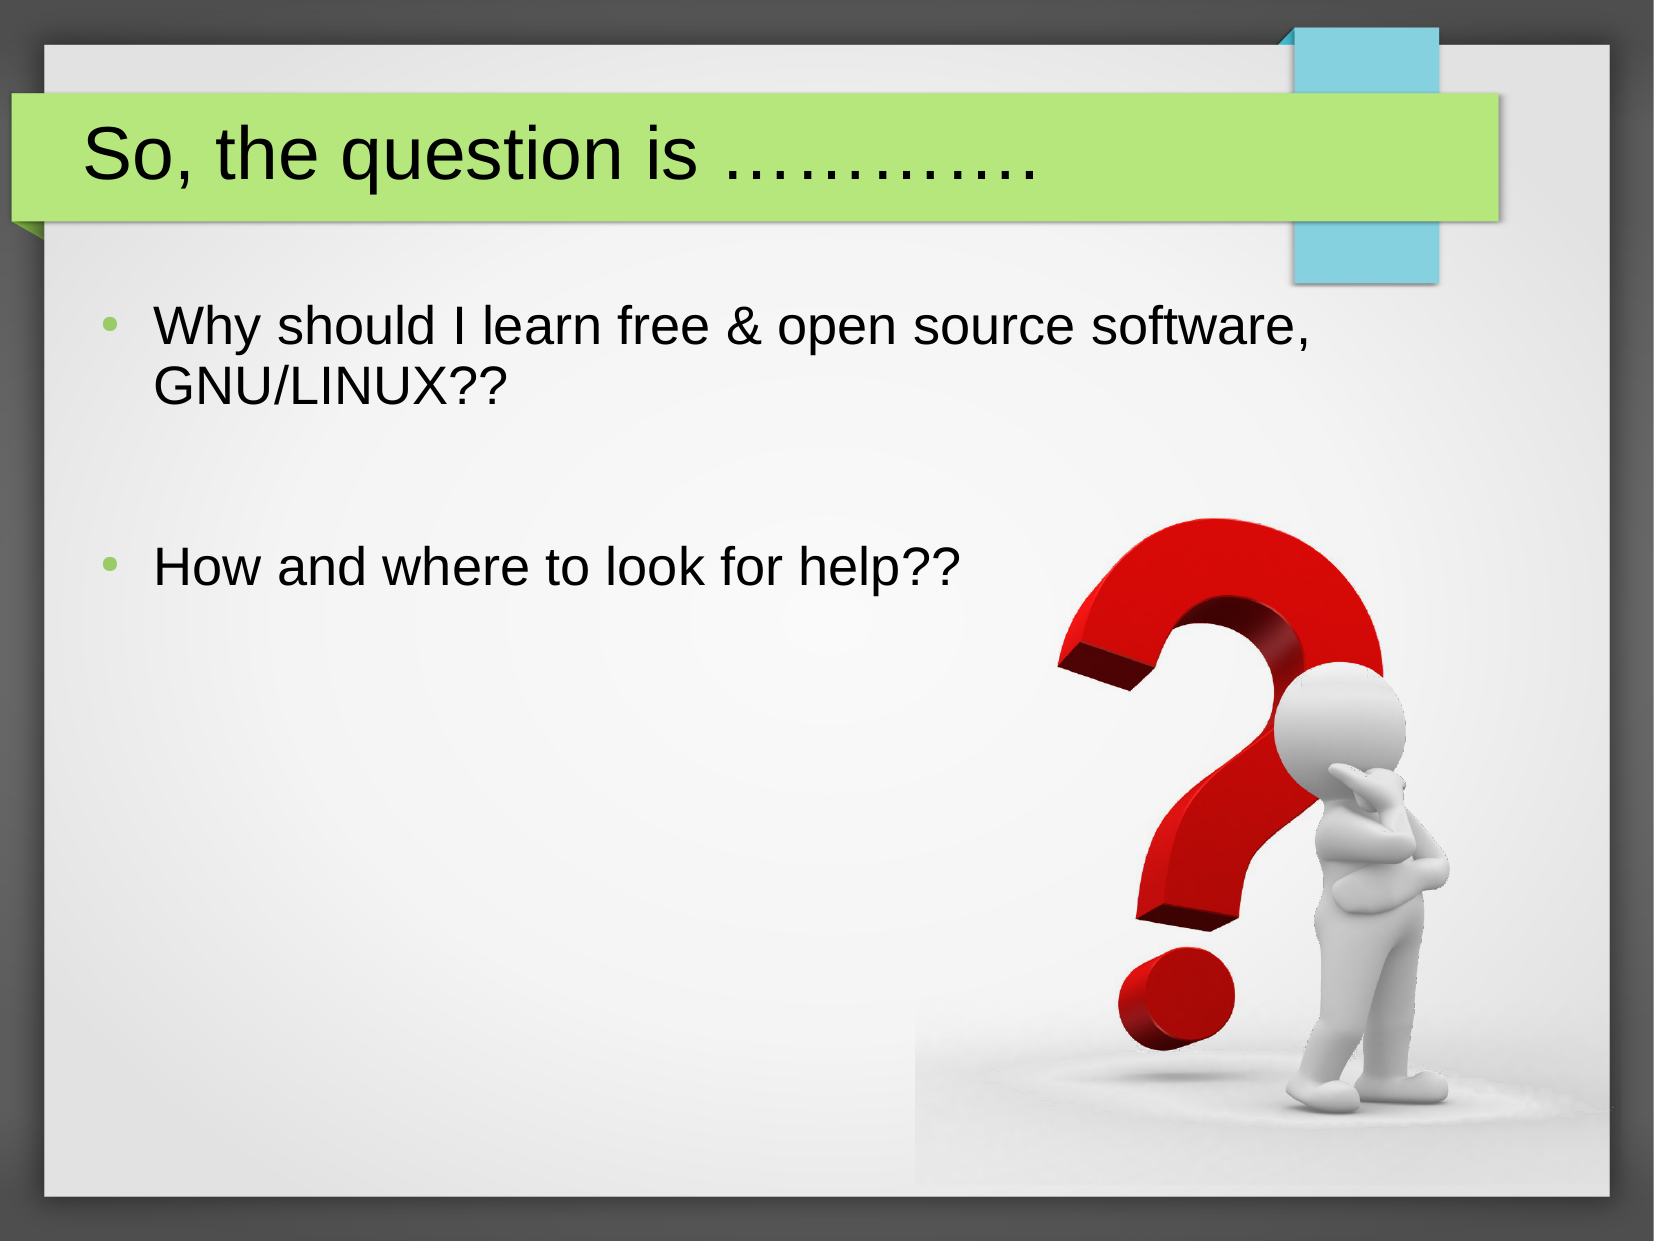

# So, the question is ………….
Why should I learn free & open source software, GNU/LINUX??
How and where to look for help??